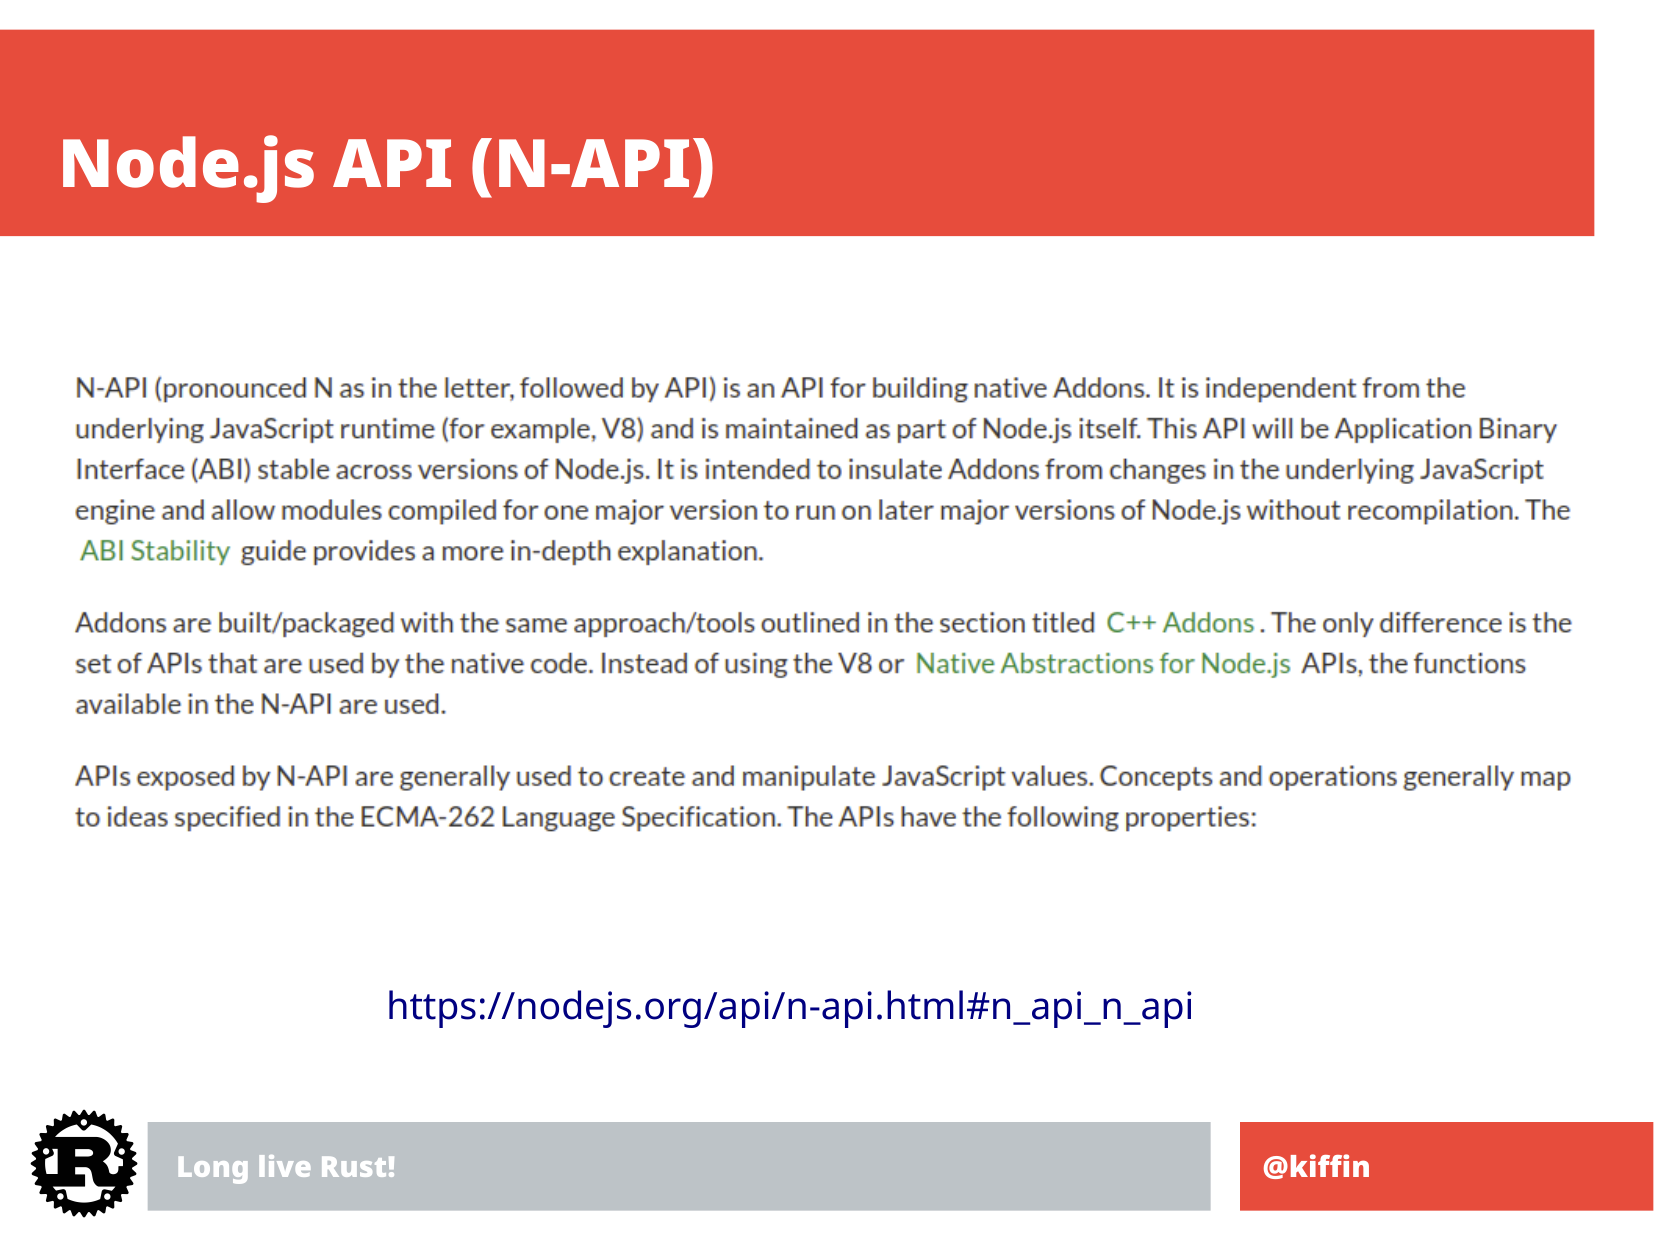

# Node.js API (N-API)
https://nodejs.org/api/n-api.html#n_api_n_api
Long live Rust!
@kiffin